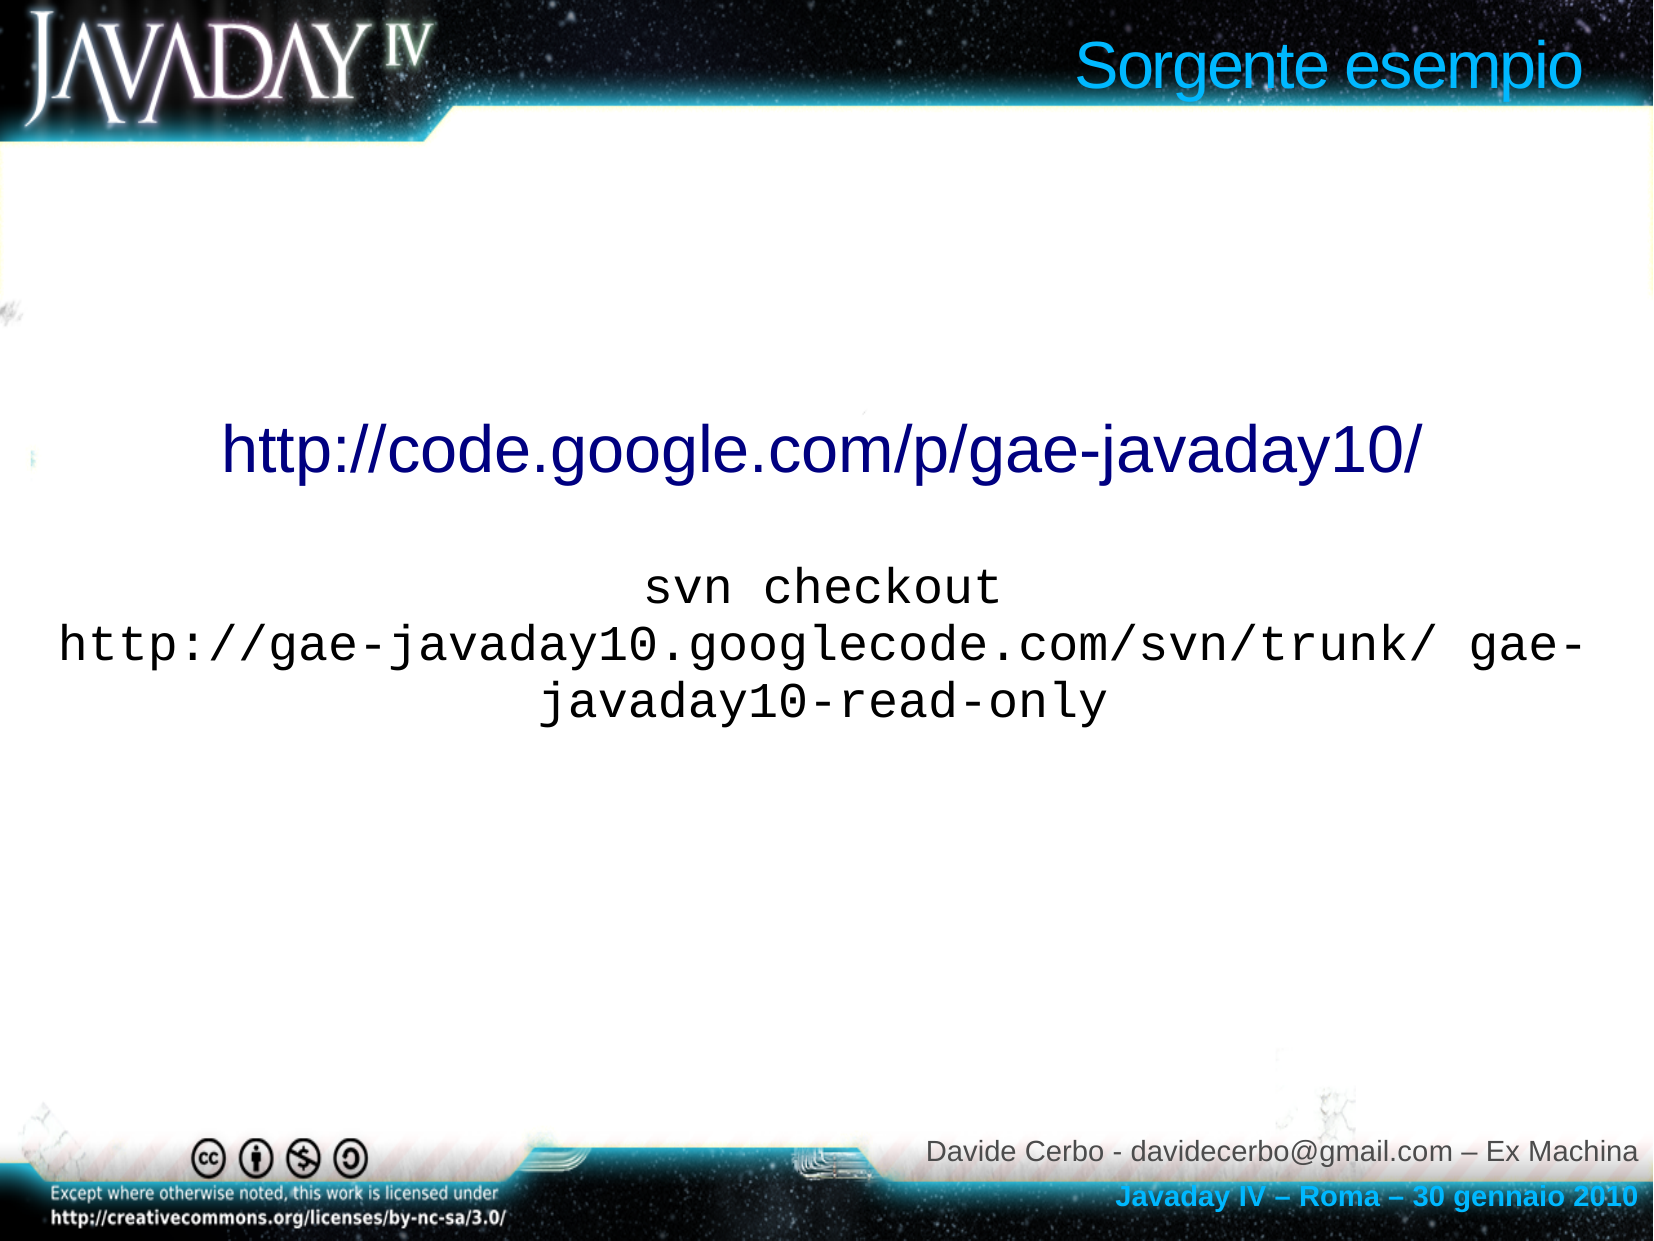

# Sorgente esempio
http://code.google.com/p/gae-javaday10/
svn checkout http://gae-javaday10.googlecode.com/svn/trunk/ gae-javaday10-read-only